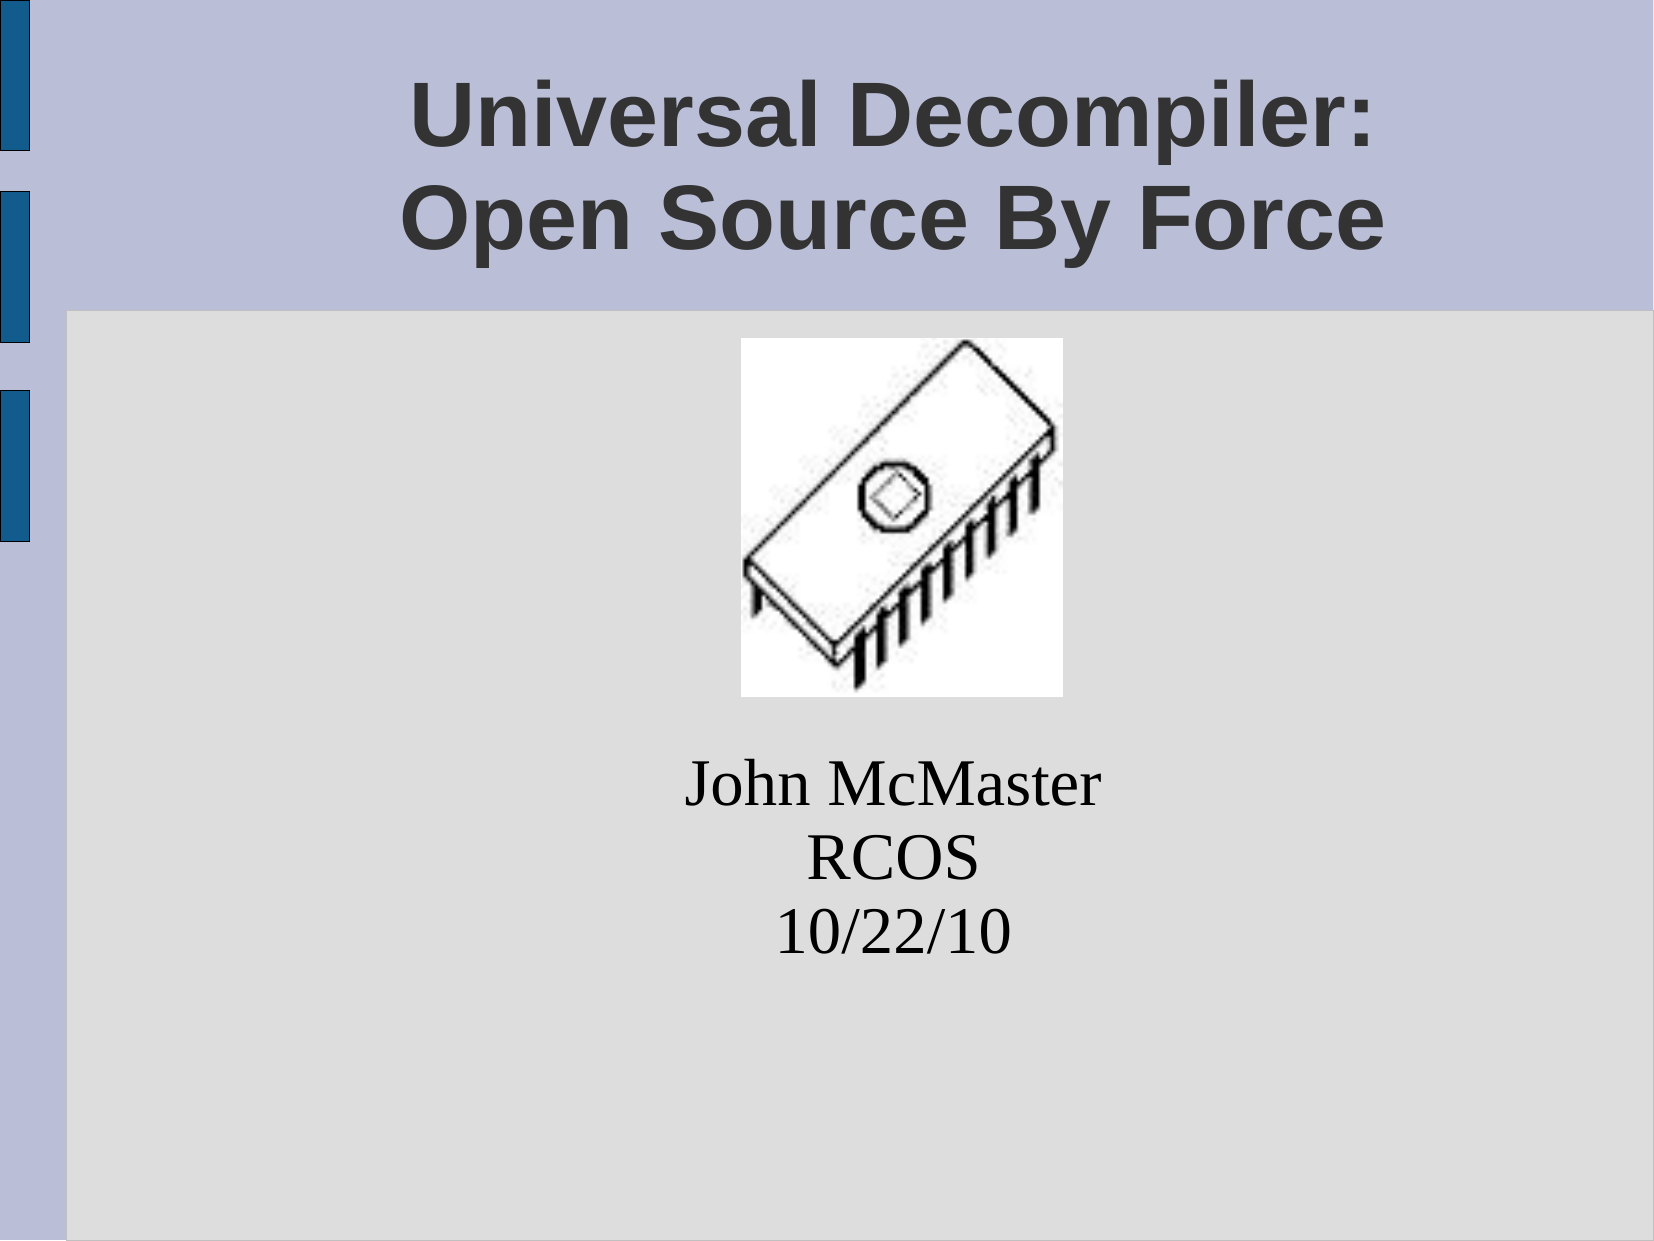

# Universal Decompiler: Open Source By Force
John McMaster
RCOS
10/22/10